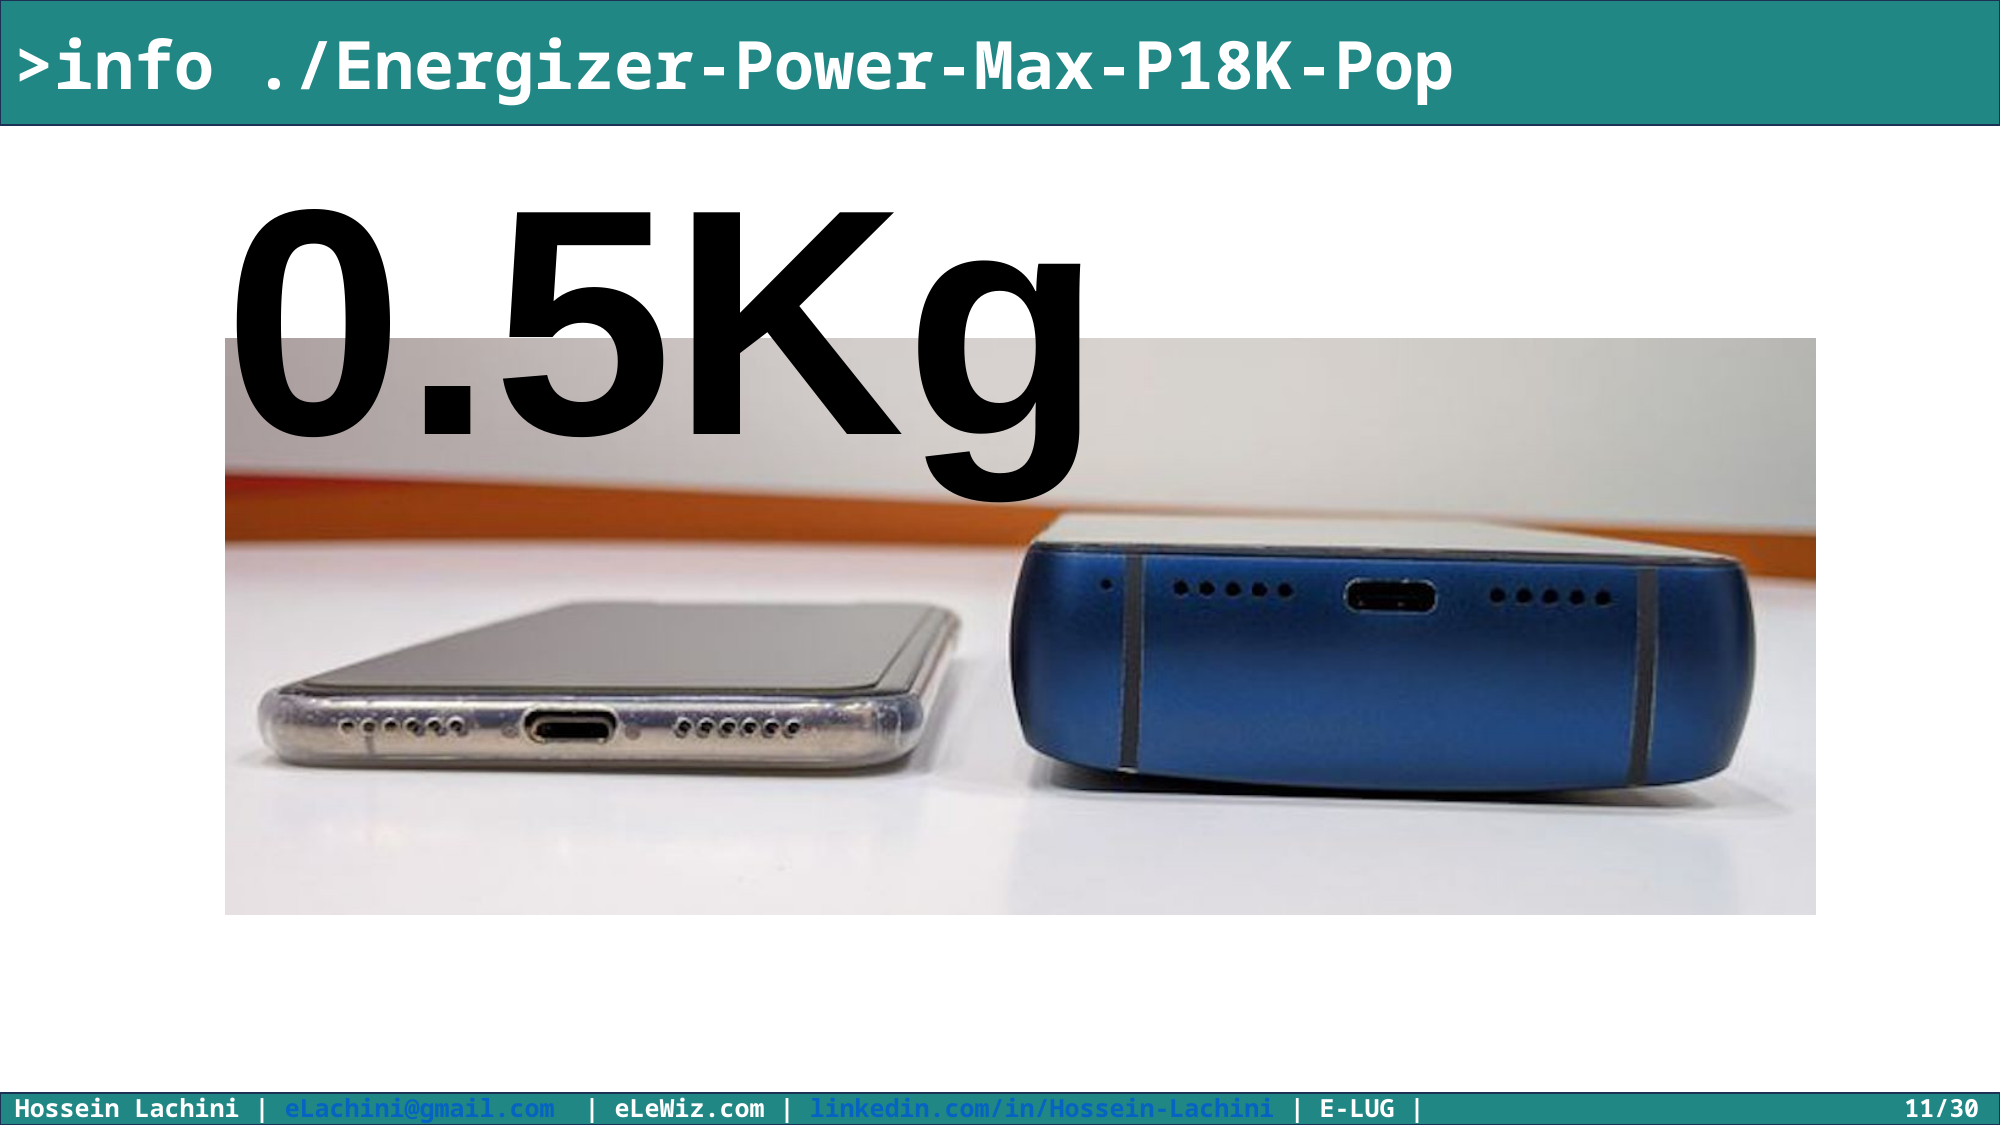

>info ./Energizer-Power-Max-P18K-Pop
0.5Kg
Hossein Lachini | eLachini@gmail.com | eLeWiz.com | linkedin.com/in/Hossein-Lachini | E-LUG | 11/30